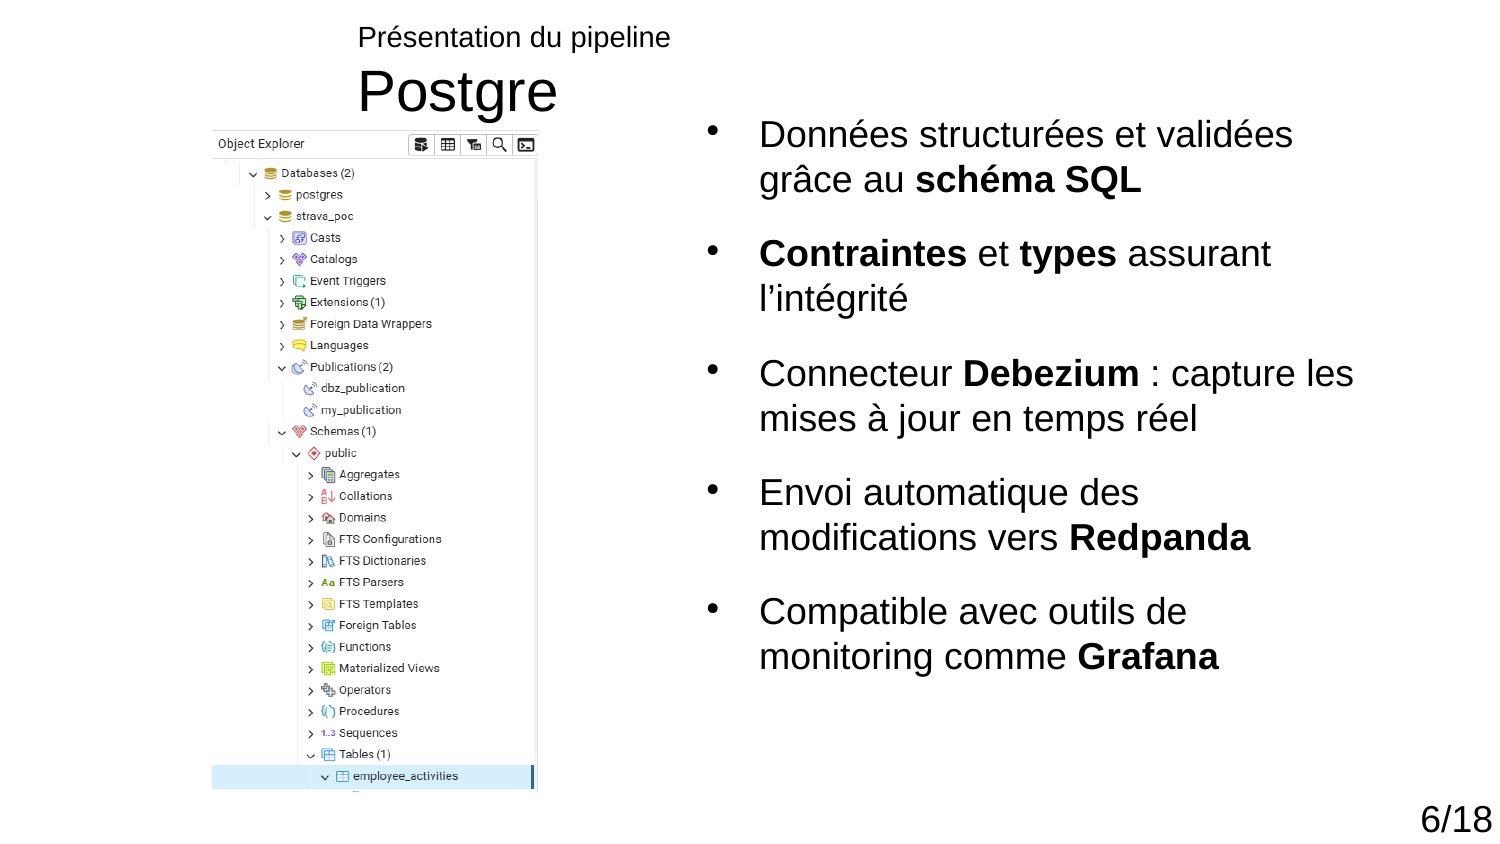

# Présentation du pipeline Postgre
Données structurées et validées grâce au schéma SQL
Contraintes et types assurant l’intégrité
Connecteur Debezium : capture les mises à jour en temps réel
Envoi automatique des modifications vers Redpanda
Compatible avec outils de monitoring comme Grafana
6/18